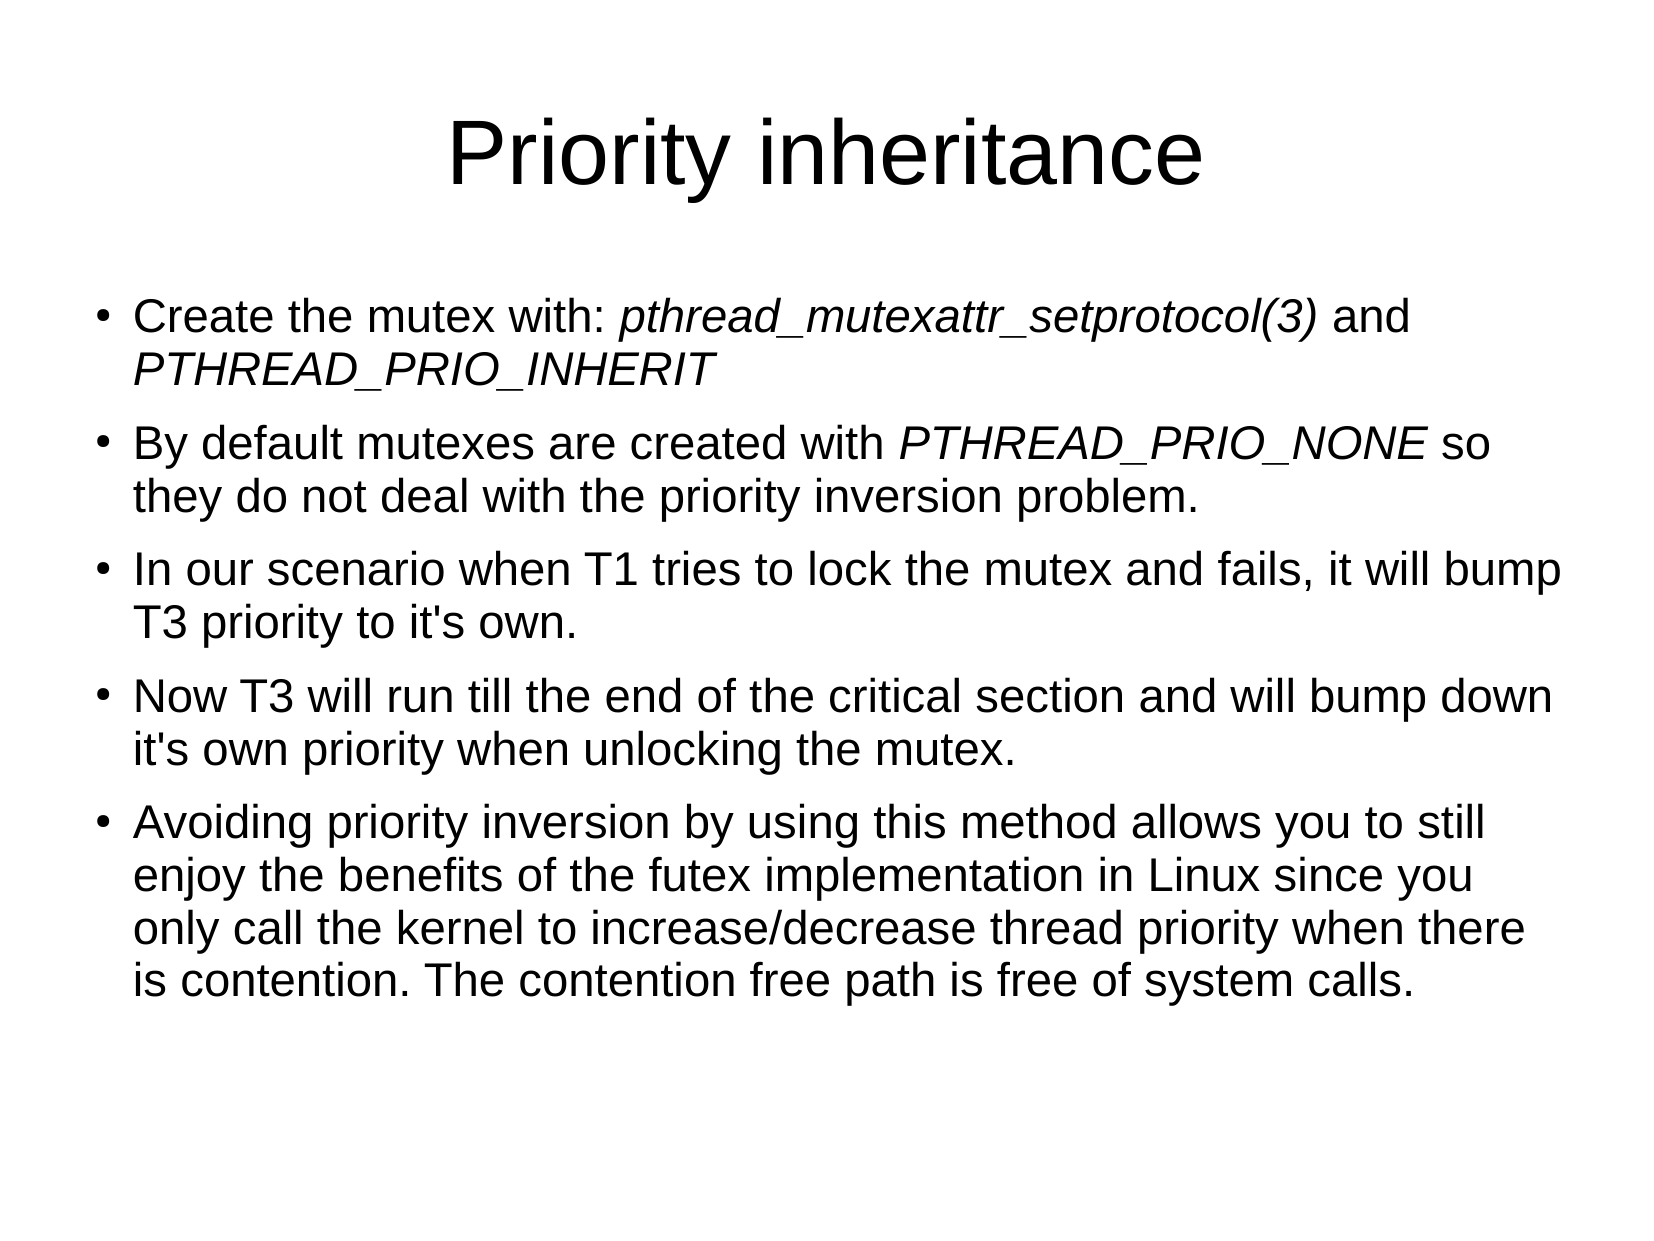

# Priority inheritance
Create the mutex with: pthread_mutexattr_setprotocol(3) and PTHREAD_PRIO_INHERIT
By default mutexes are created with PTHREAD_PRIO_NONE so they do not deal with the priority inversion problem.
In our scenario when T1 tries to lock the mutex and fails, it will bump T3 priority to it's own.
Now T3 will run till the end of the critical section and will bump down it's own priority when unlocking the mutex.
Avoiding priority inversion by using this method allows you to still enjoy the benefits of the futex implementation in Linux since you only call the kernel to increase/decrease thread priority when there is contention. The contention free path is free of system calls.